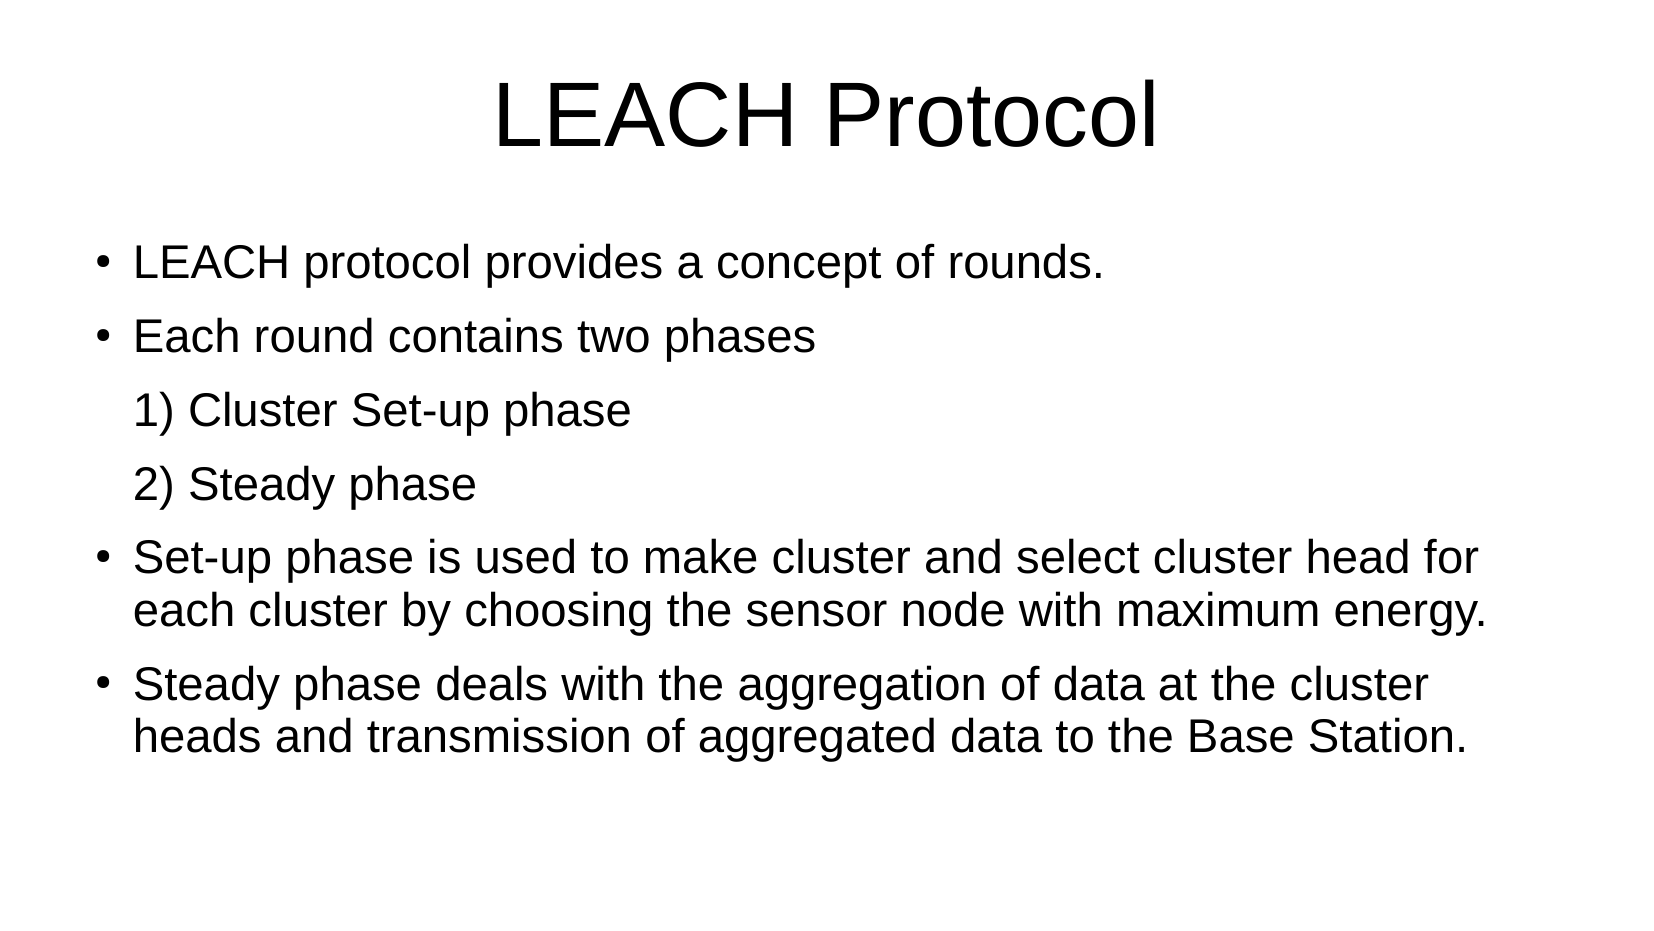

# LEACH Protocol
LEACH protocol provides a concept of rounds.
Each round contains two phases
1) Cluster Set-up phase
2) Steady phase
Set-up phase is used to make cluster and select cluster head for each cluster by choosing the sensor node with maximum energy.
Steady phase deals with the aggregation of data at the cluster heads and transmission of aggregated data to the Base Station.